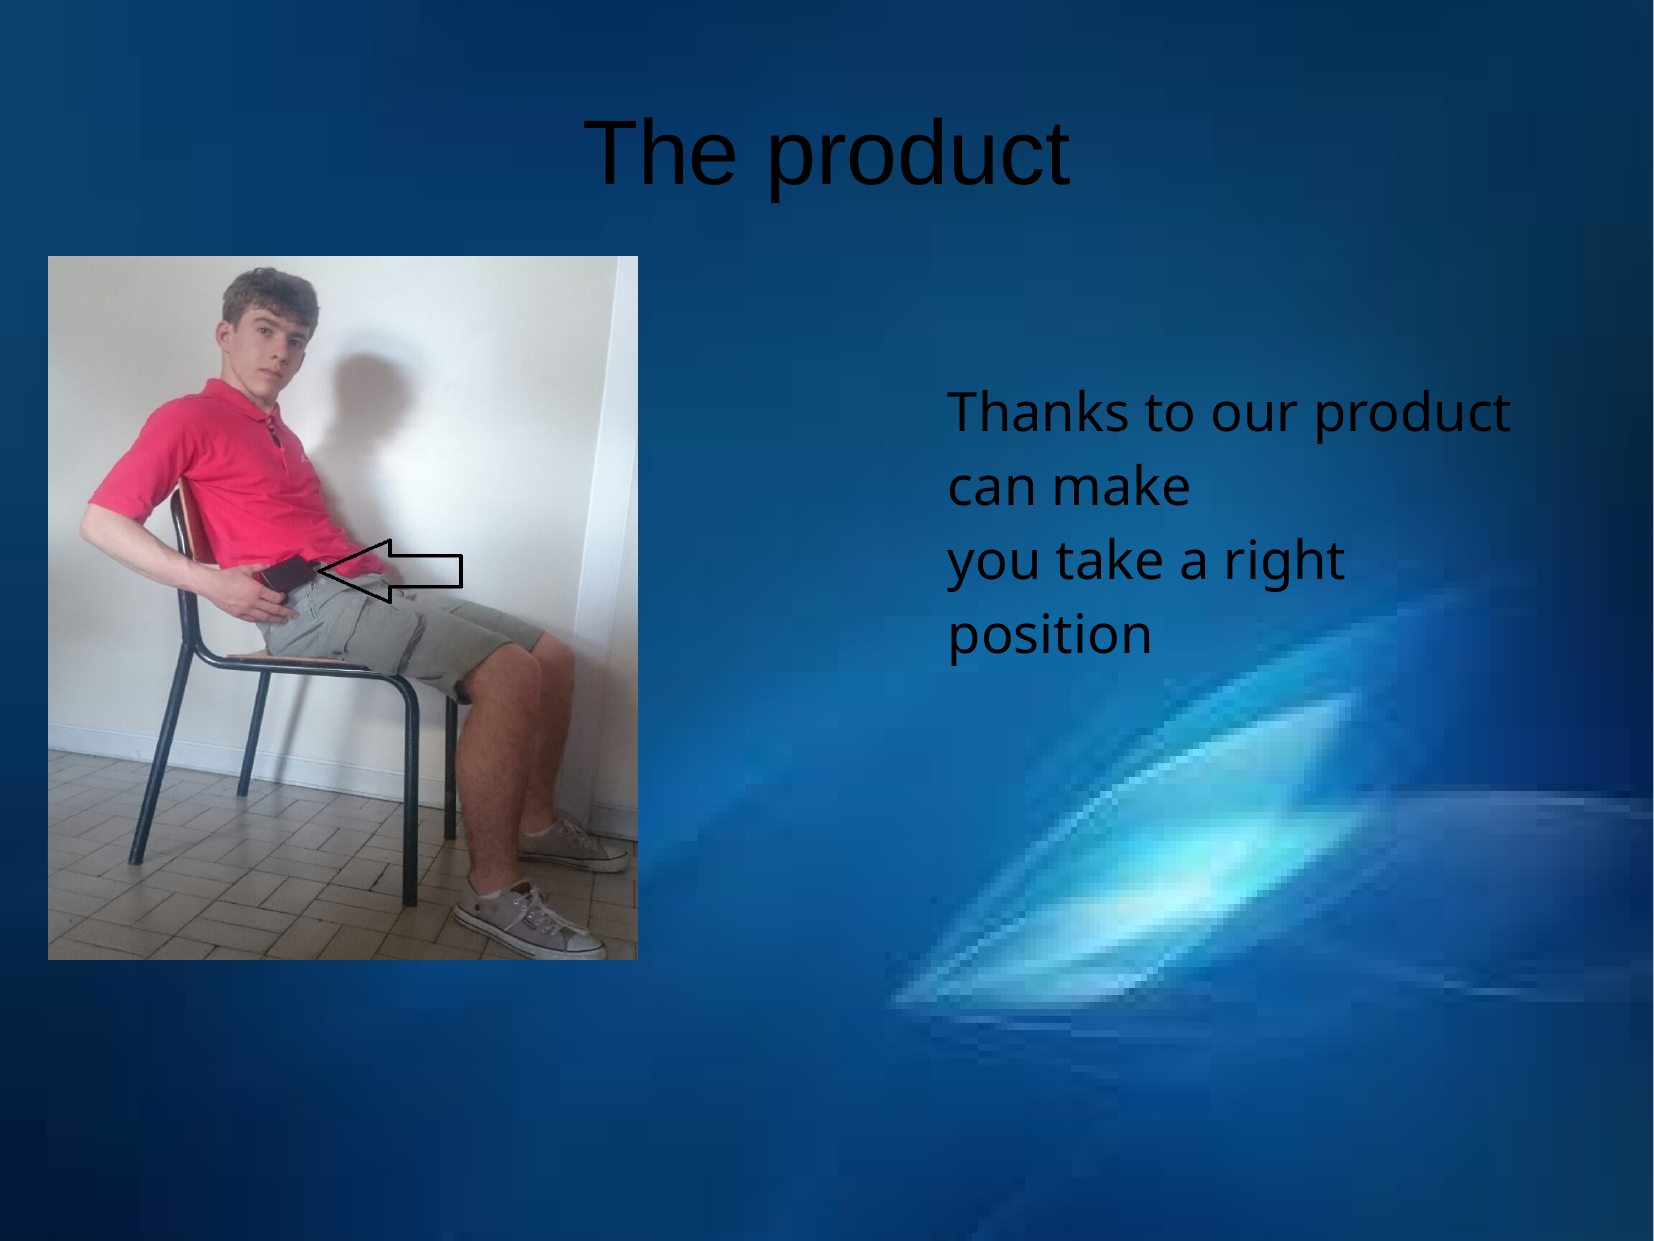

# The product
Thanks to our product can make
you take a right position